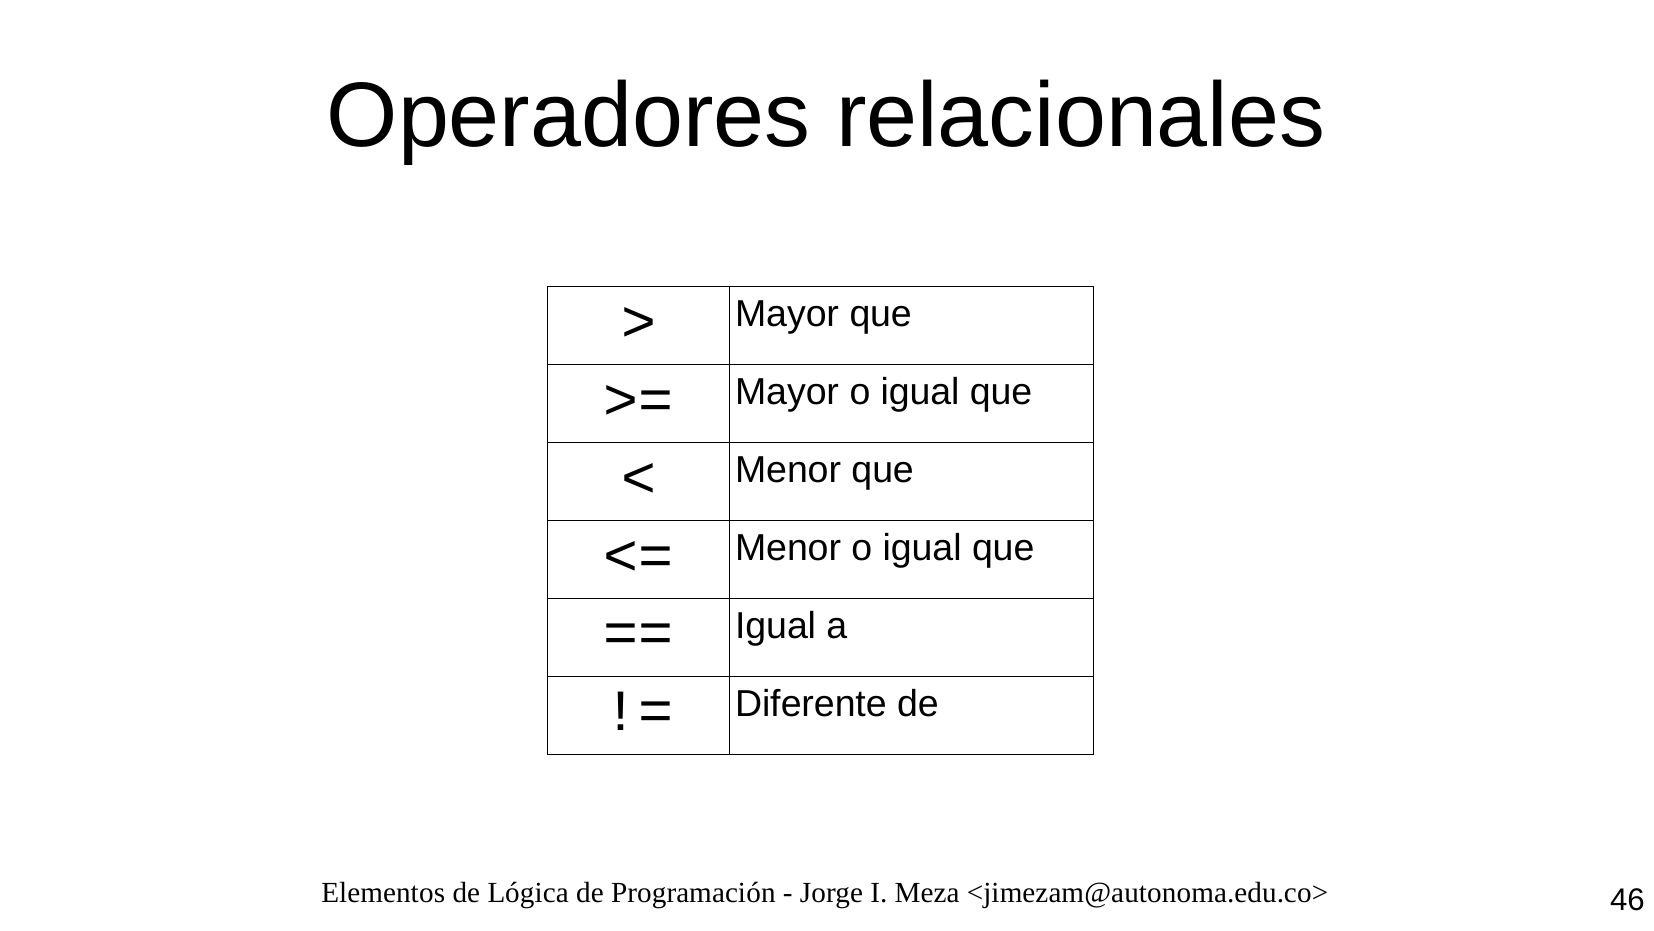

# Operadores relacionales
| > | Mayor que |
| --- | --- |
| >= | Mayor o igual que |
| < | Menor que |
| <= | Menor o igual que |
| == | Igual a |
| != | Diferente de |
Elementos de Lógica de Programación - Jorge I. Meza <jimezam@autonoma.edu.co>